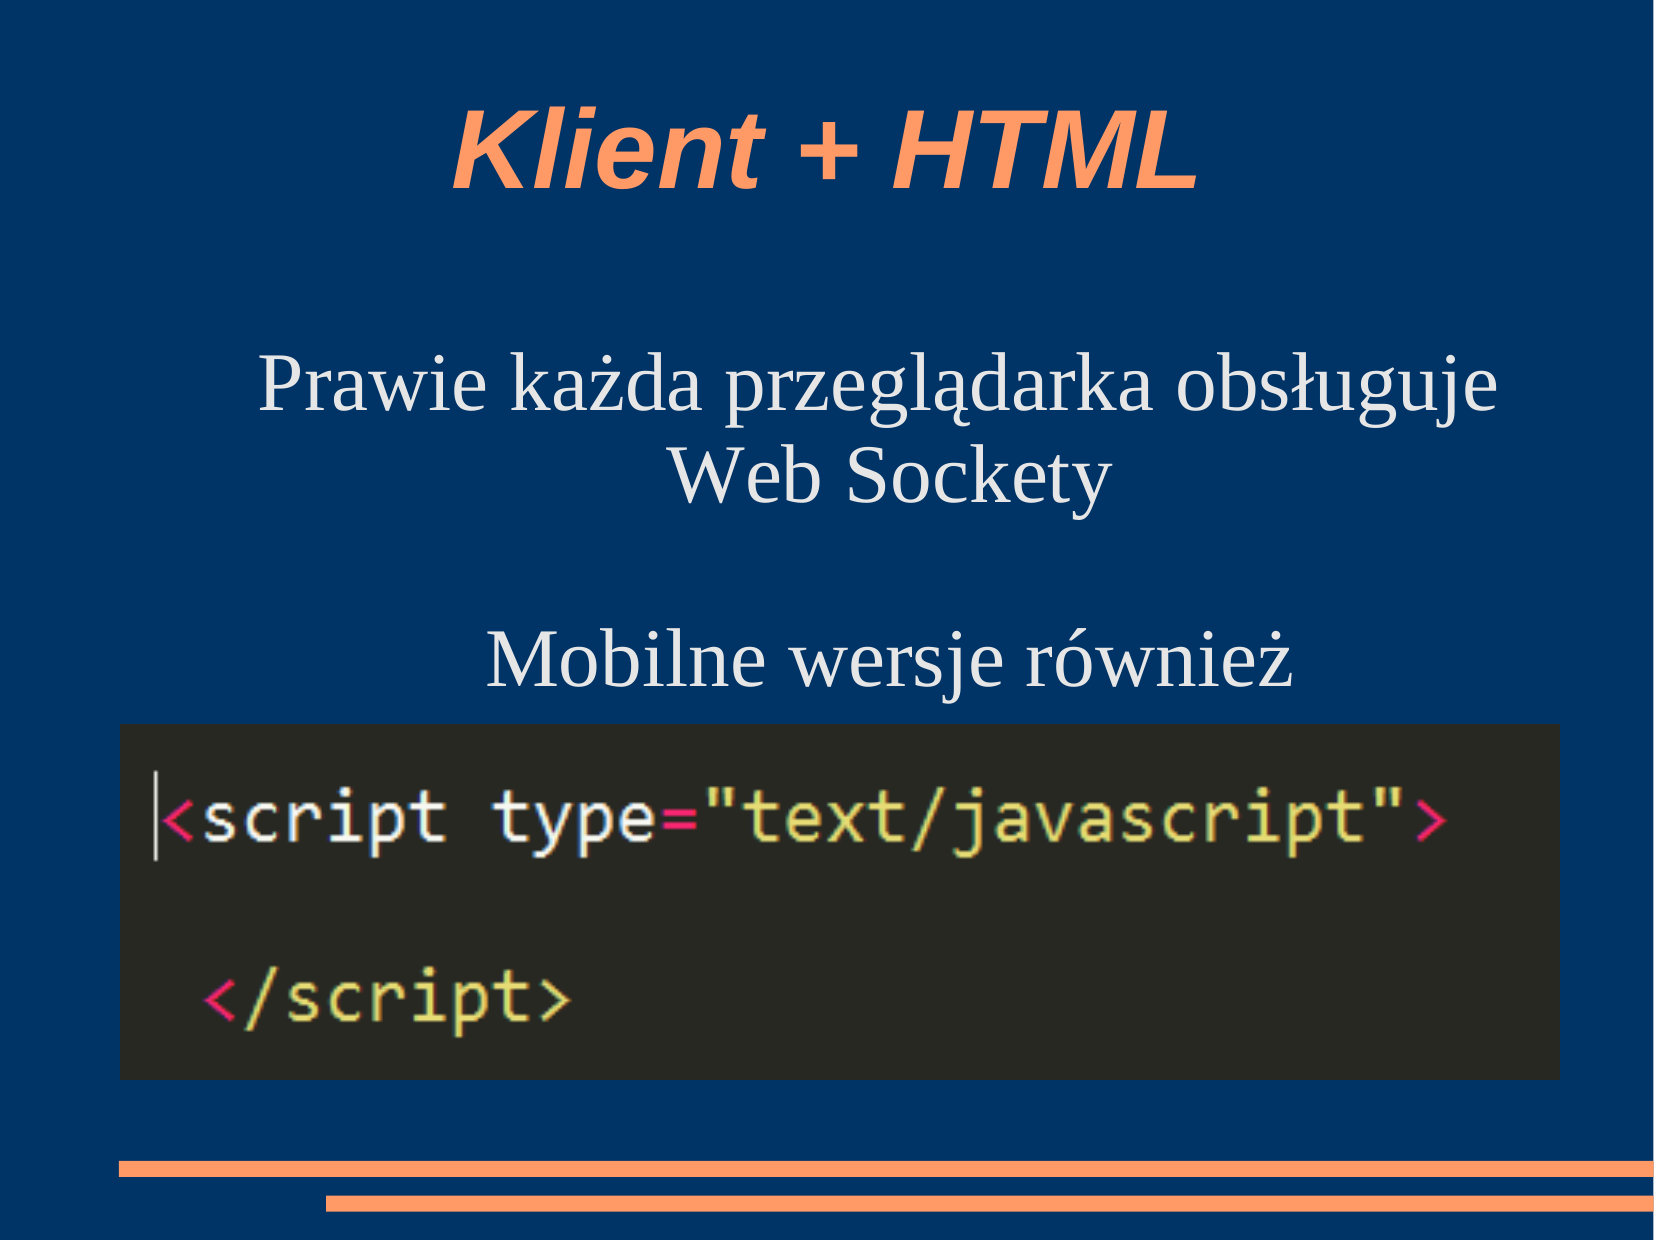

# Klient + HTML
Prawie każda przeglądarka obsługuje
Web Sockety
Mobilne wersje również